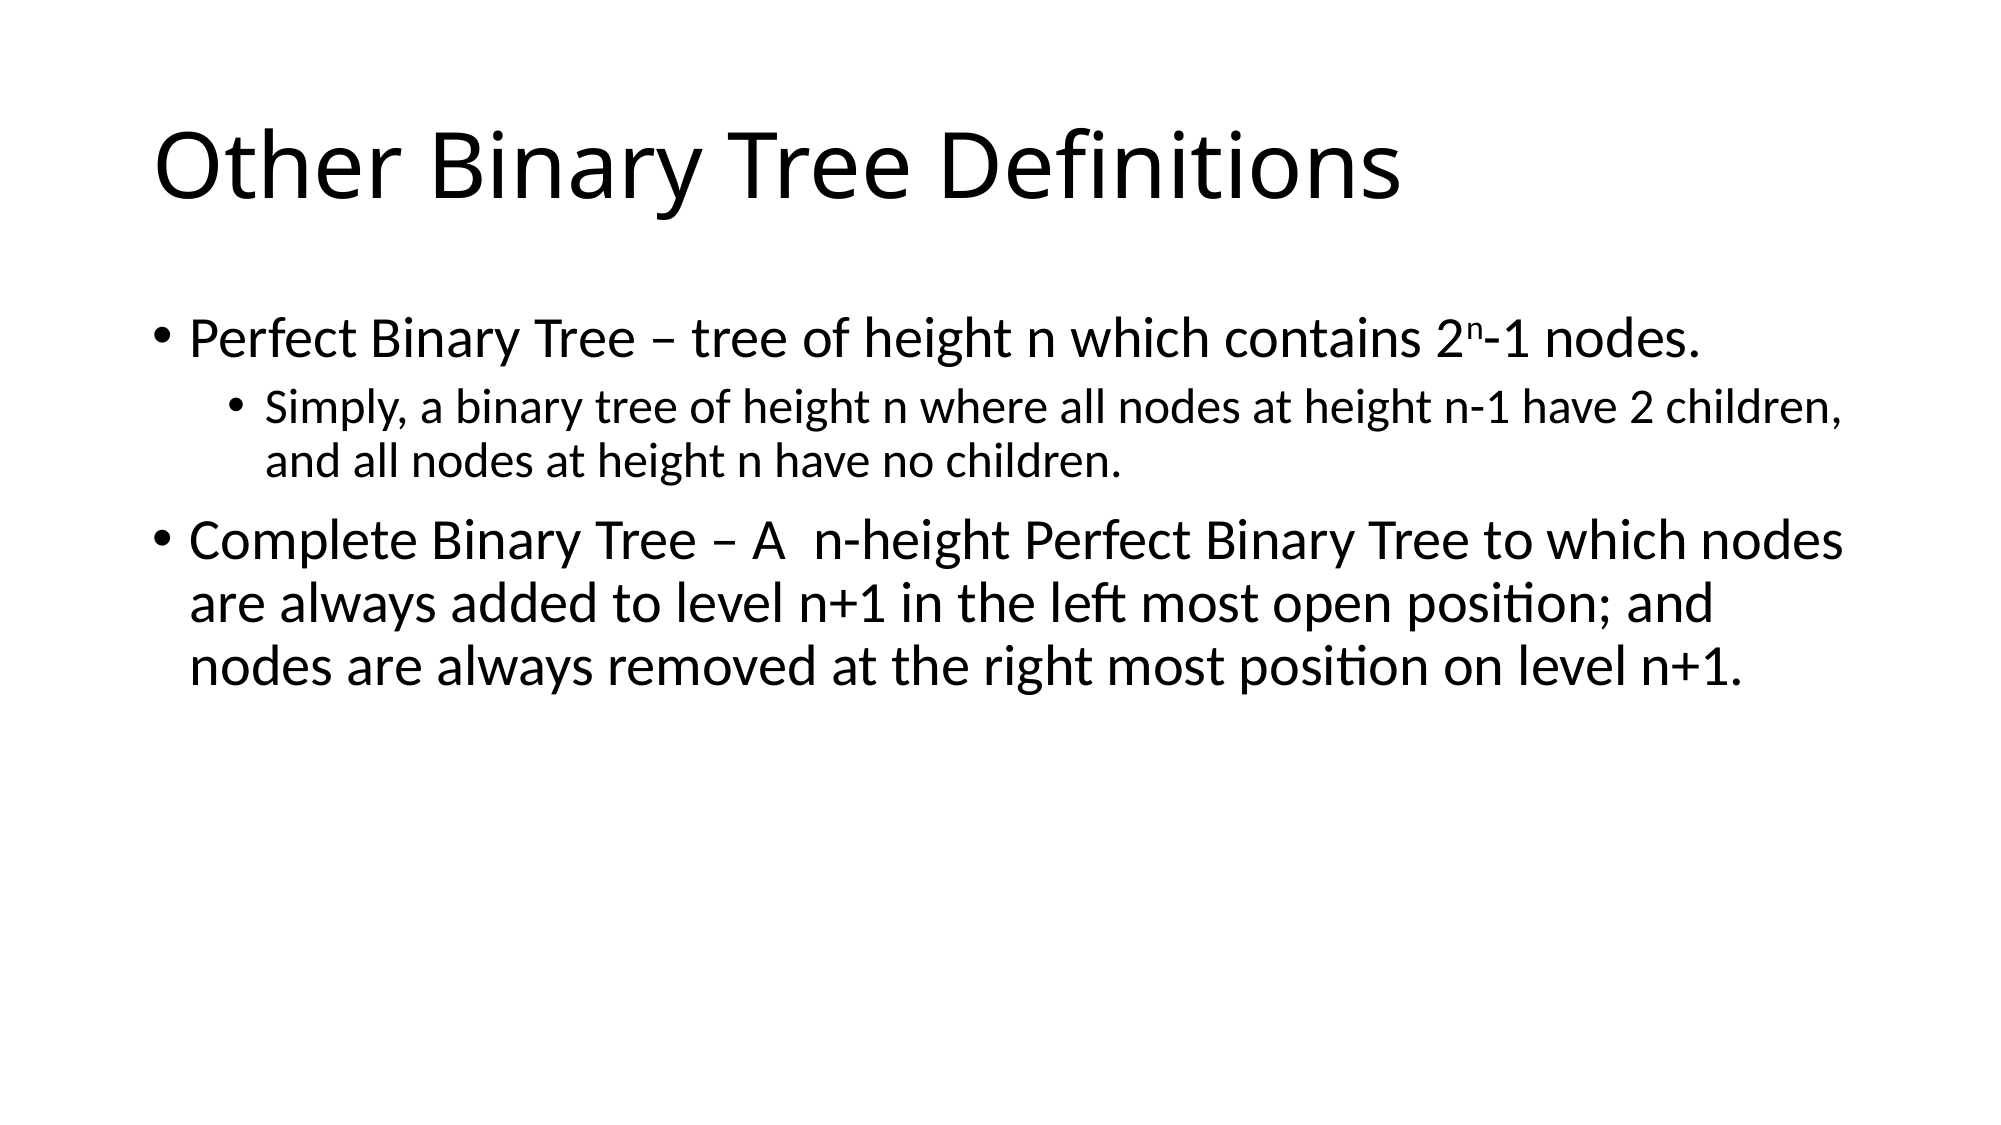

# Other Binary Tree Definitions
Perfect Binary Tree – tree of height n which contains 2n-1 nodes.
Simply, a binary tree of height n where all nodes at height n-1 have 2 children, and all nodes at height n have no children.
Complete Binary Tree – A n-height Perfect Binary Tree to which nodes are always added to level n+1 in the left most open position; and nodes are always removed at the right most position on level n+1.